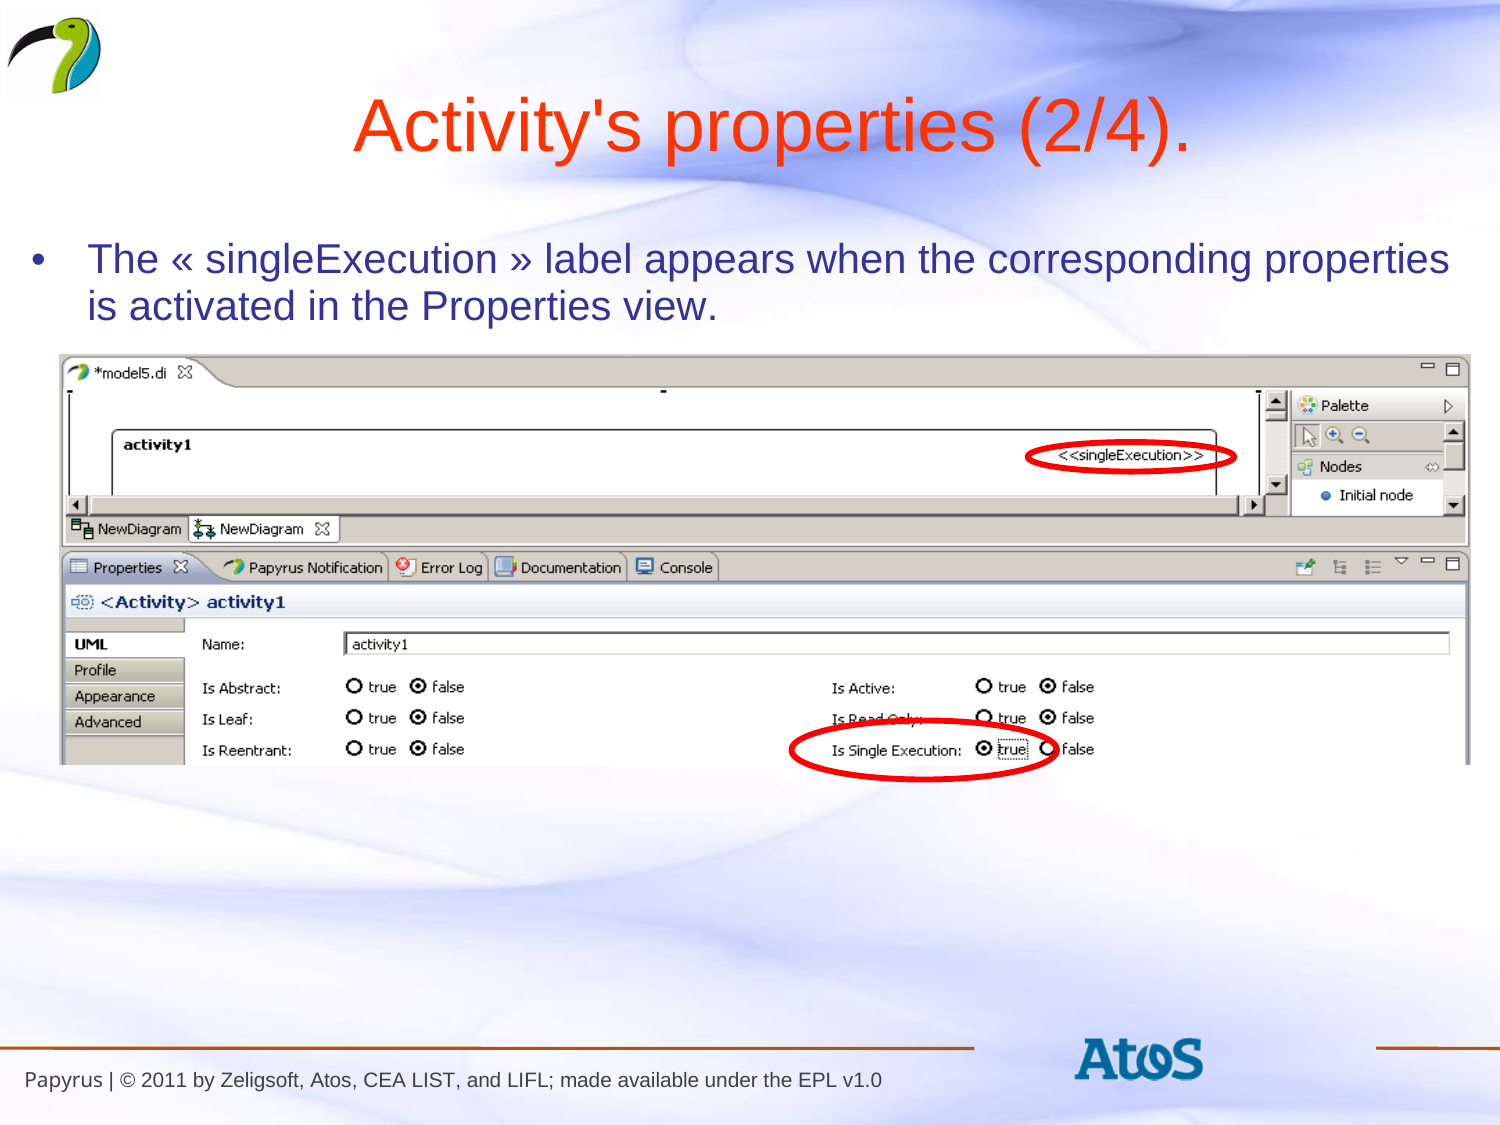

# Activity's properties (2/4).
The « singleExecution » label appears when the corresponding properties is activated in the Properties view.